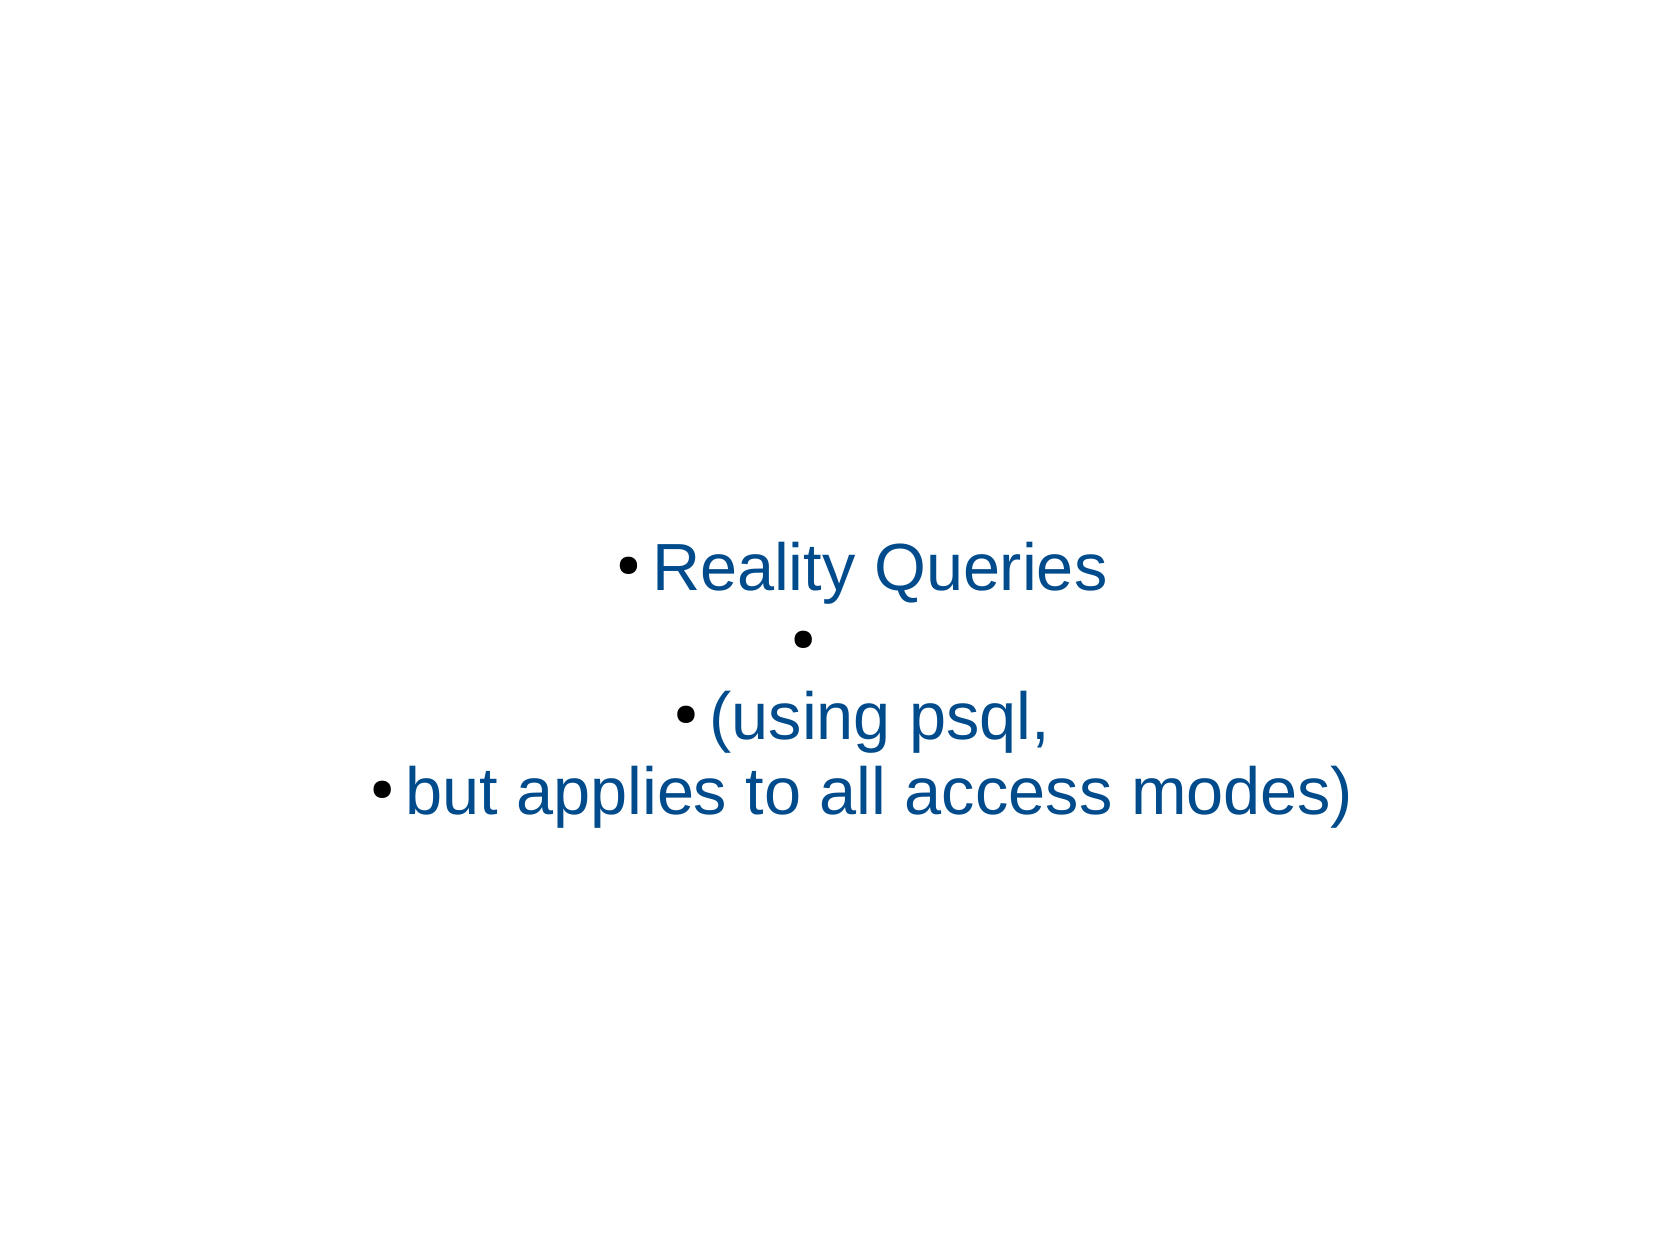

# Reality Queries
(using psql,
but applies to all access modes)